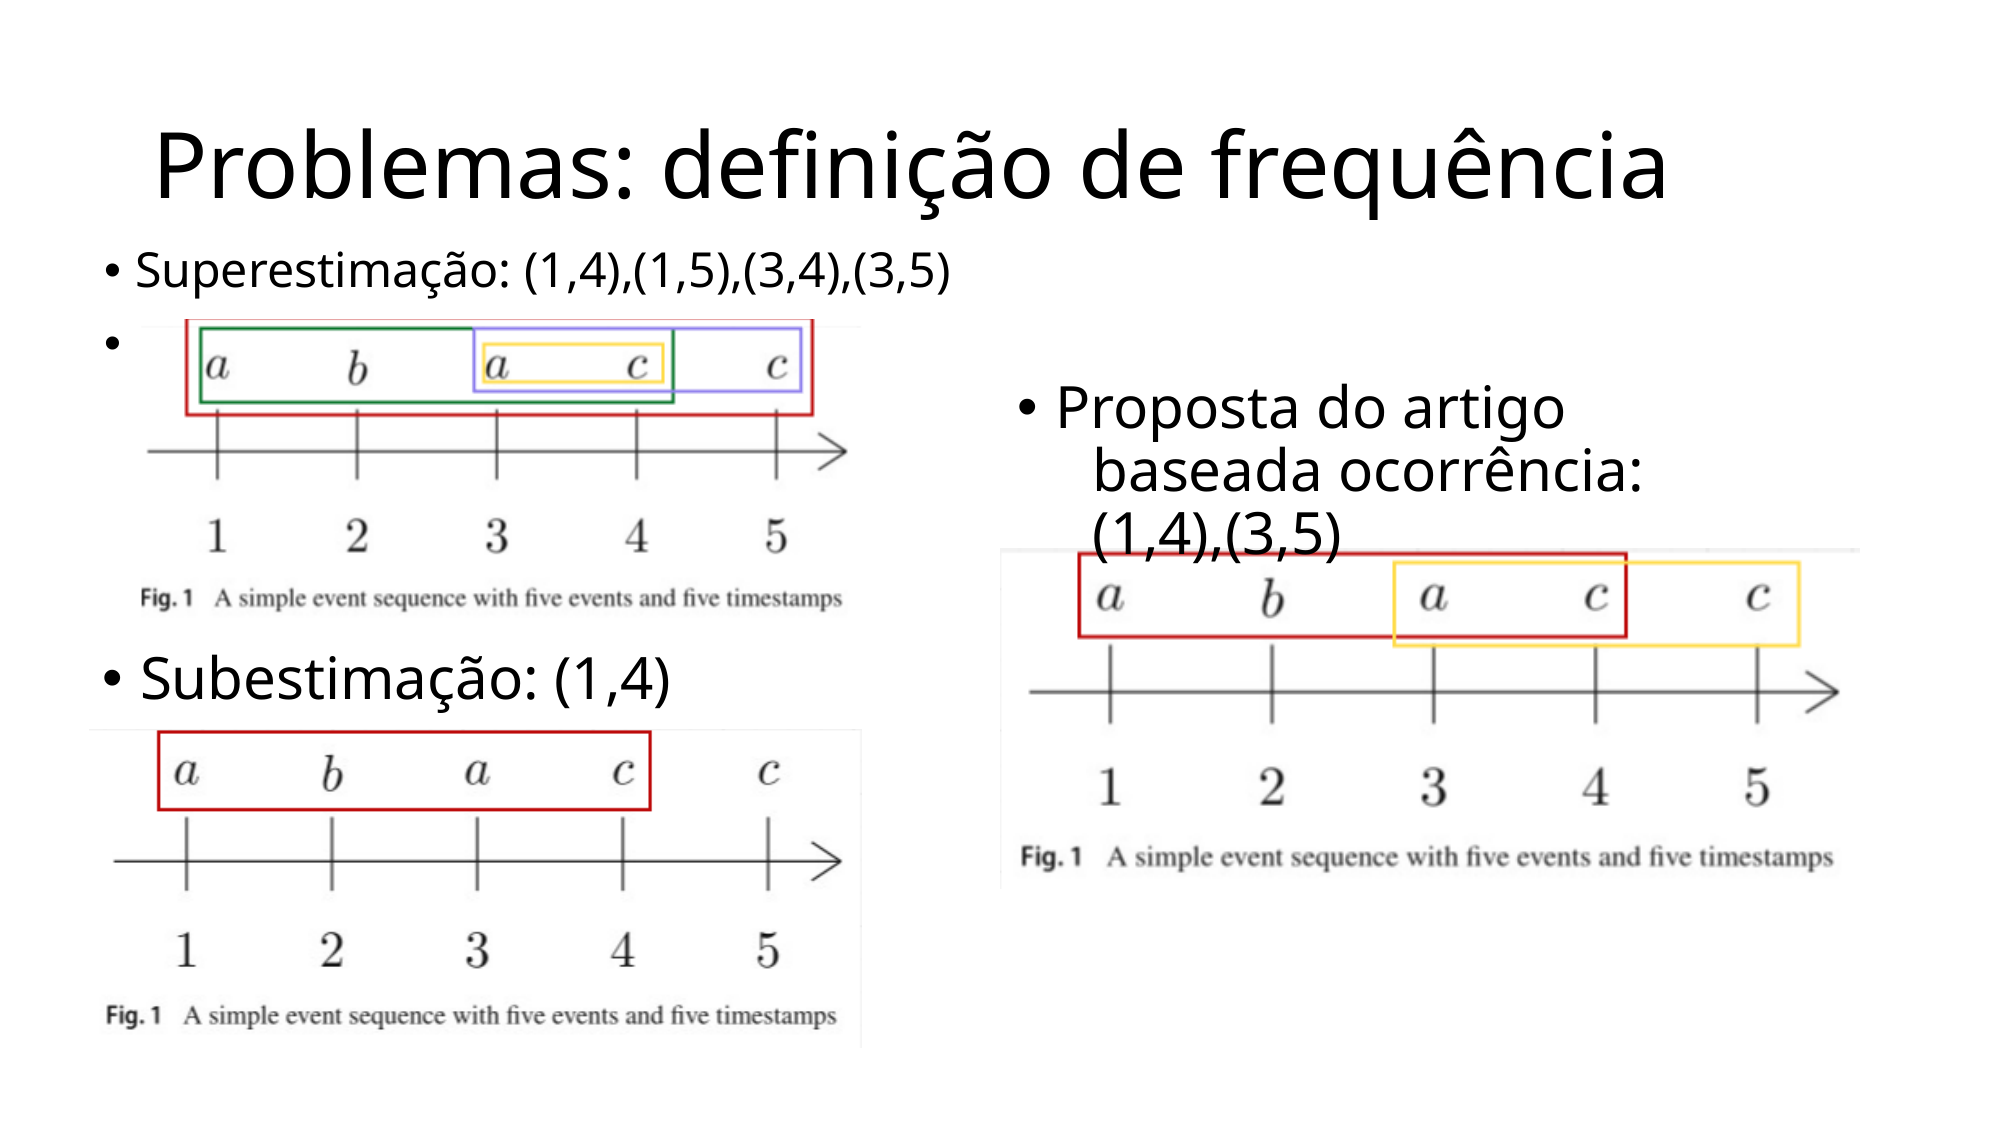

# Problemas: definição de frequência
Superestimação: (1,4),(1,5),(3,4),(3,5)
Proposta do artigo baseada ocorrência: (1,4),(3,5)
Subestimação: (1,4)